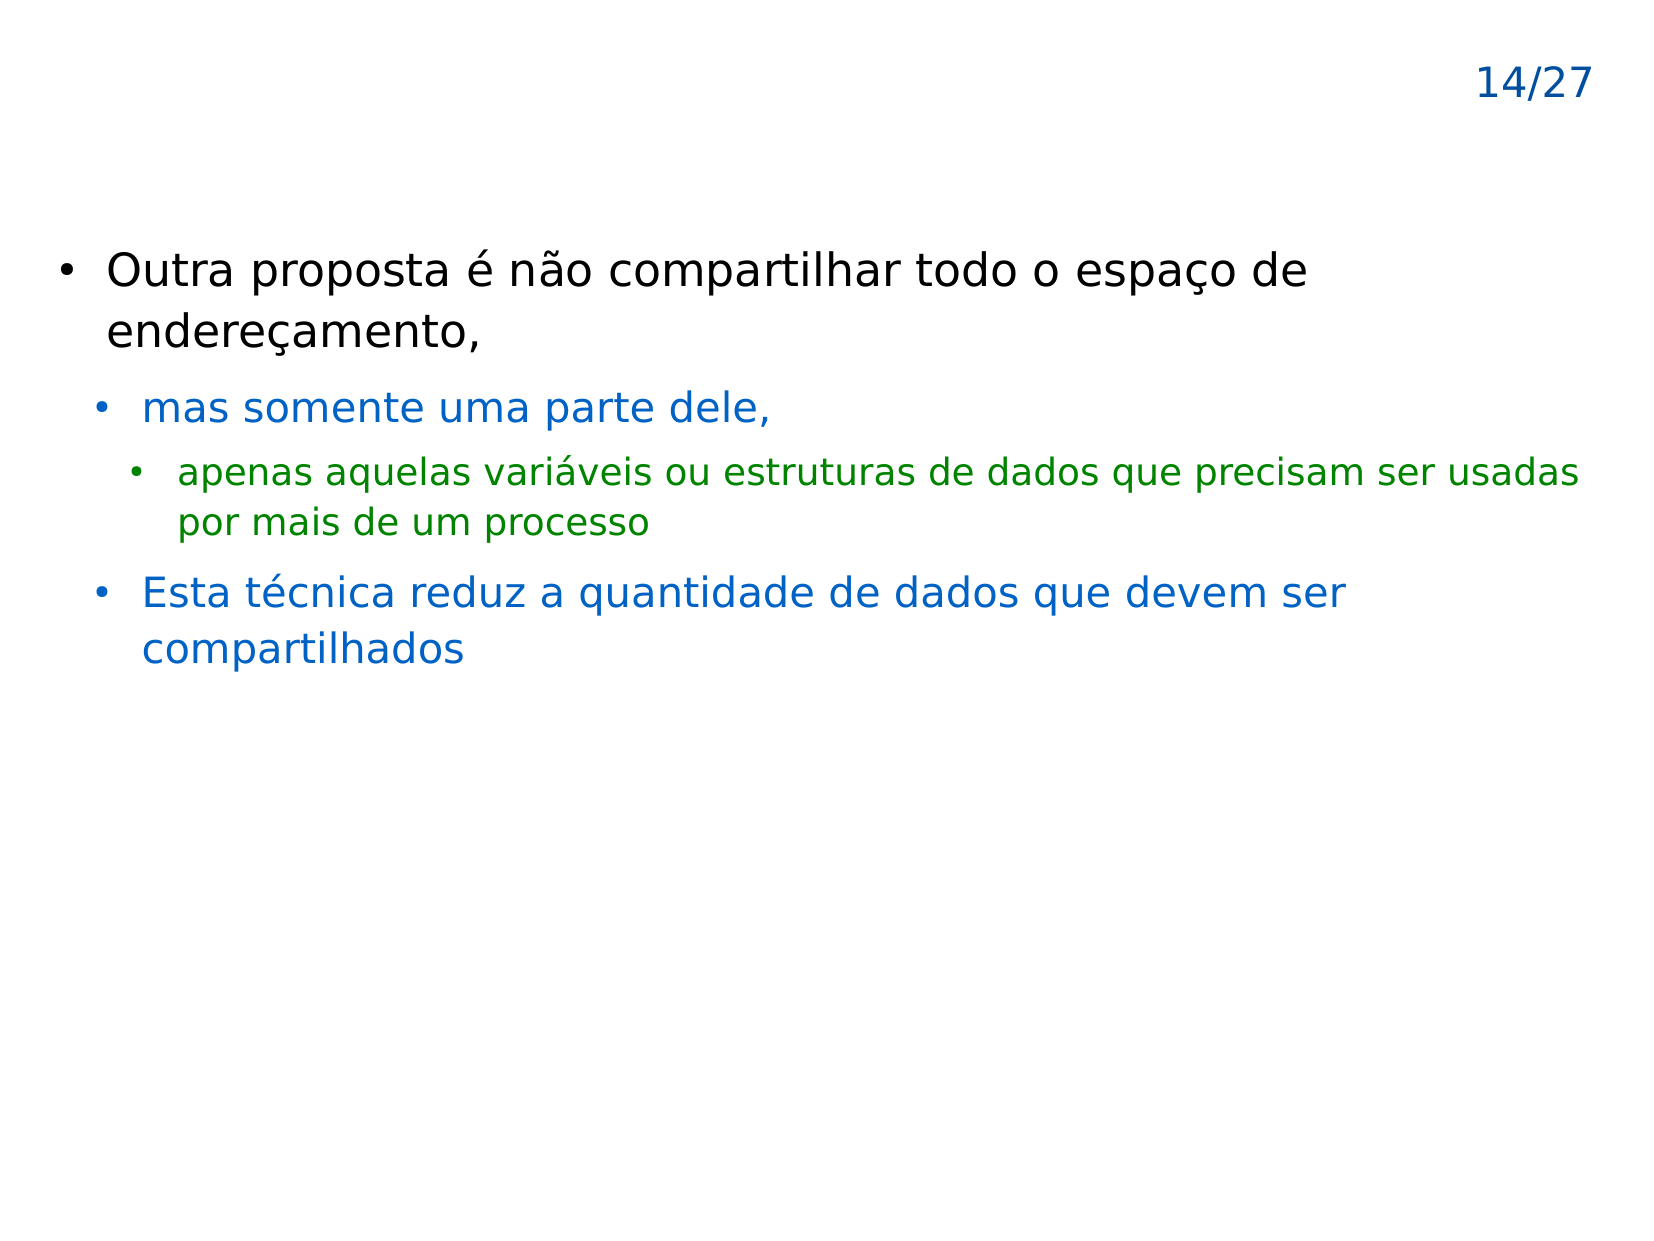

#
14
Outra proposta é não compartilhar todo o espaço de endereçamento,
mas somente uma parte dele,
apenas aquelas variáveis ou estruturas de dados que precisam ser usadas por mais de um processo
Esta técnica reduz a quantidade de dados que devem ser compartilhados